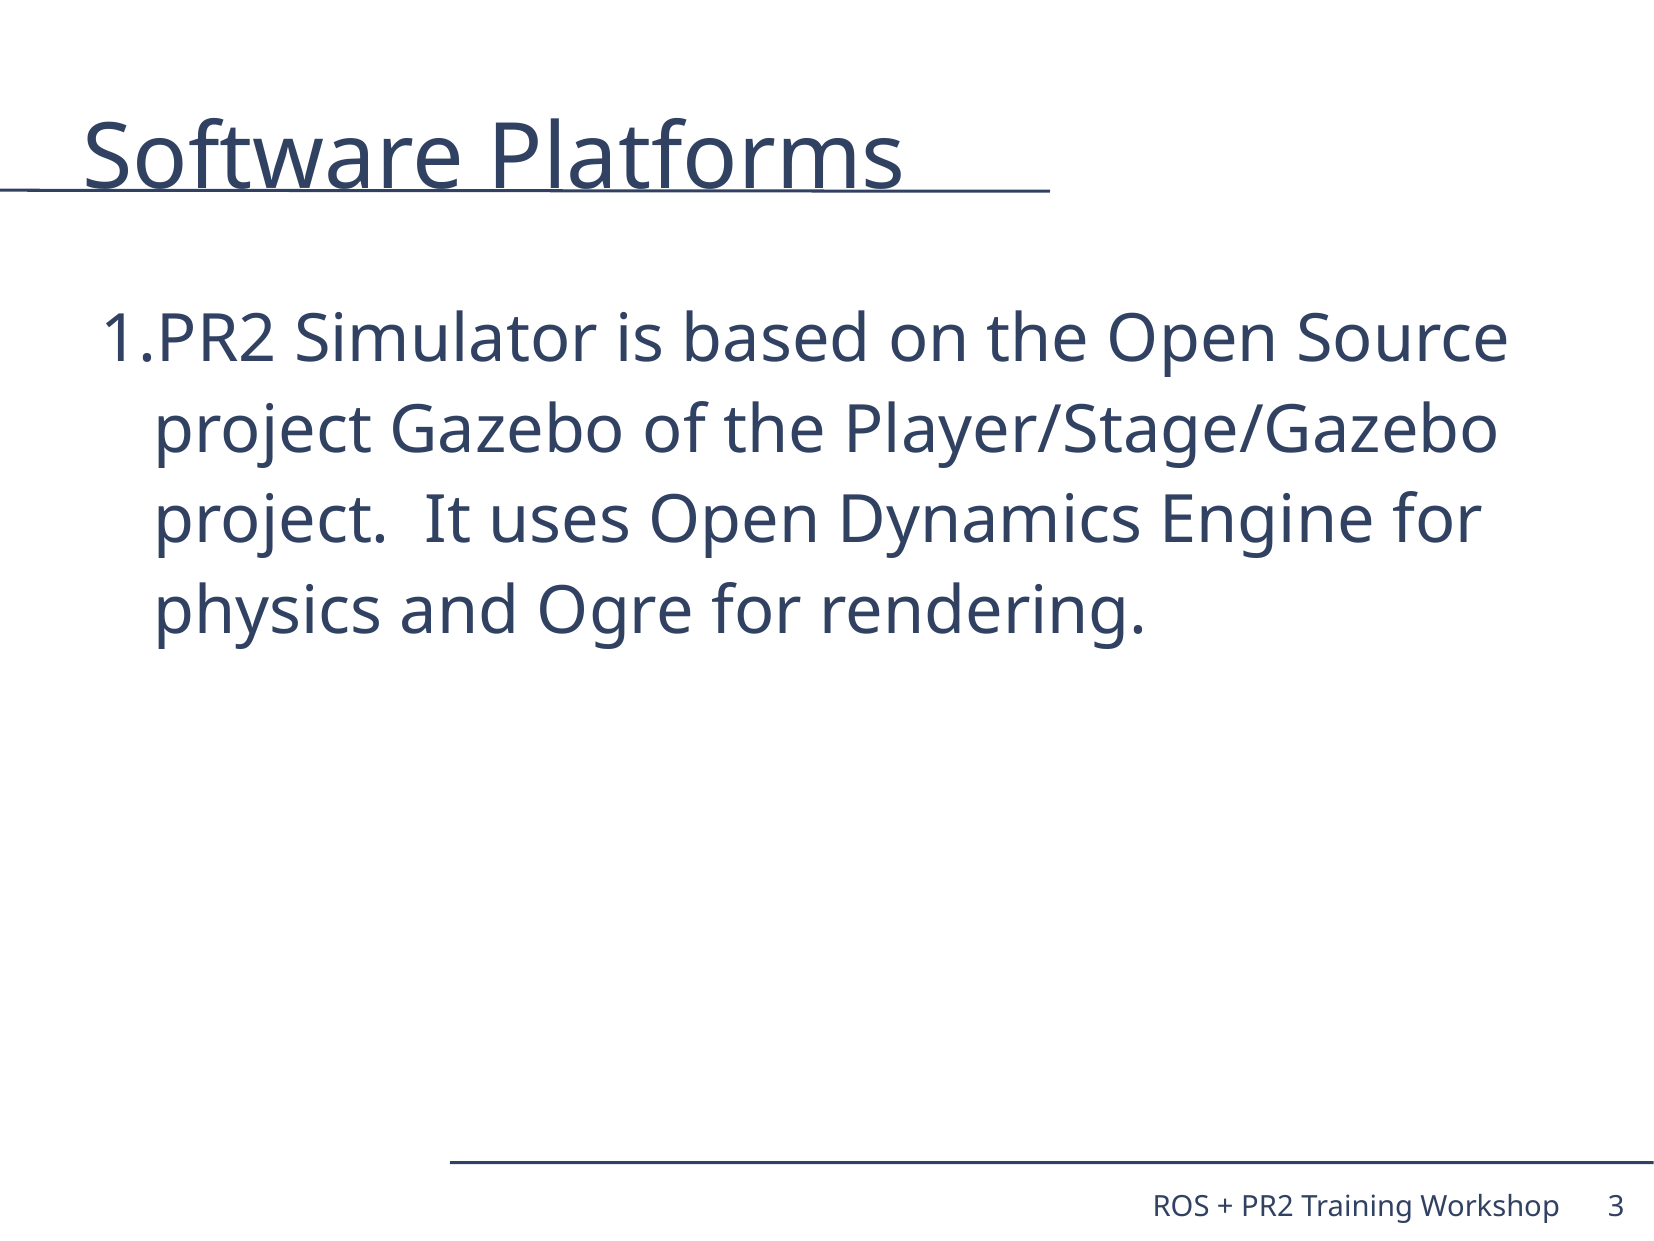

# Software Platforms
PR2 Simulator is based on the Open Source project Gazebo of the Player/Stage/Gazebo project. It uses Open Dynamics Engine for physics and Ogre for rendering.